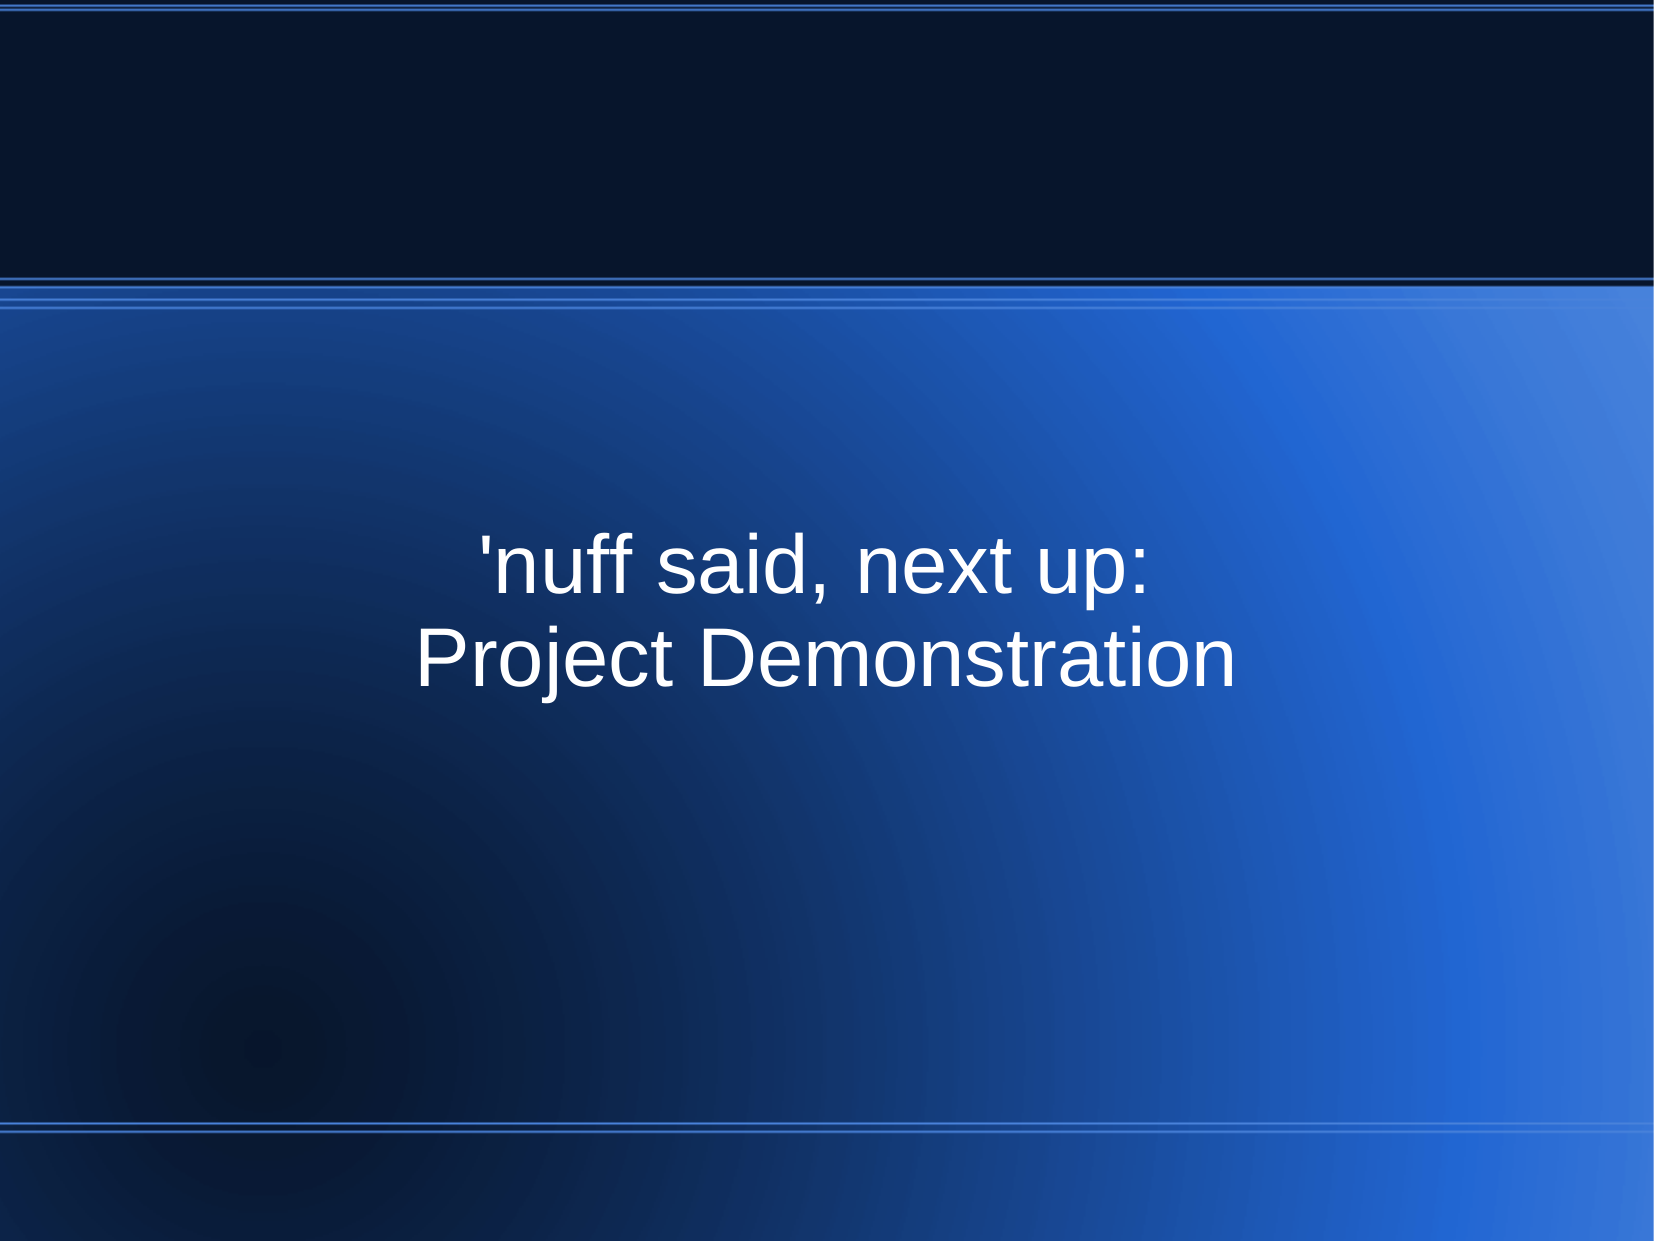

# 'nuff said, next up:
Project Demonstration